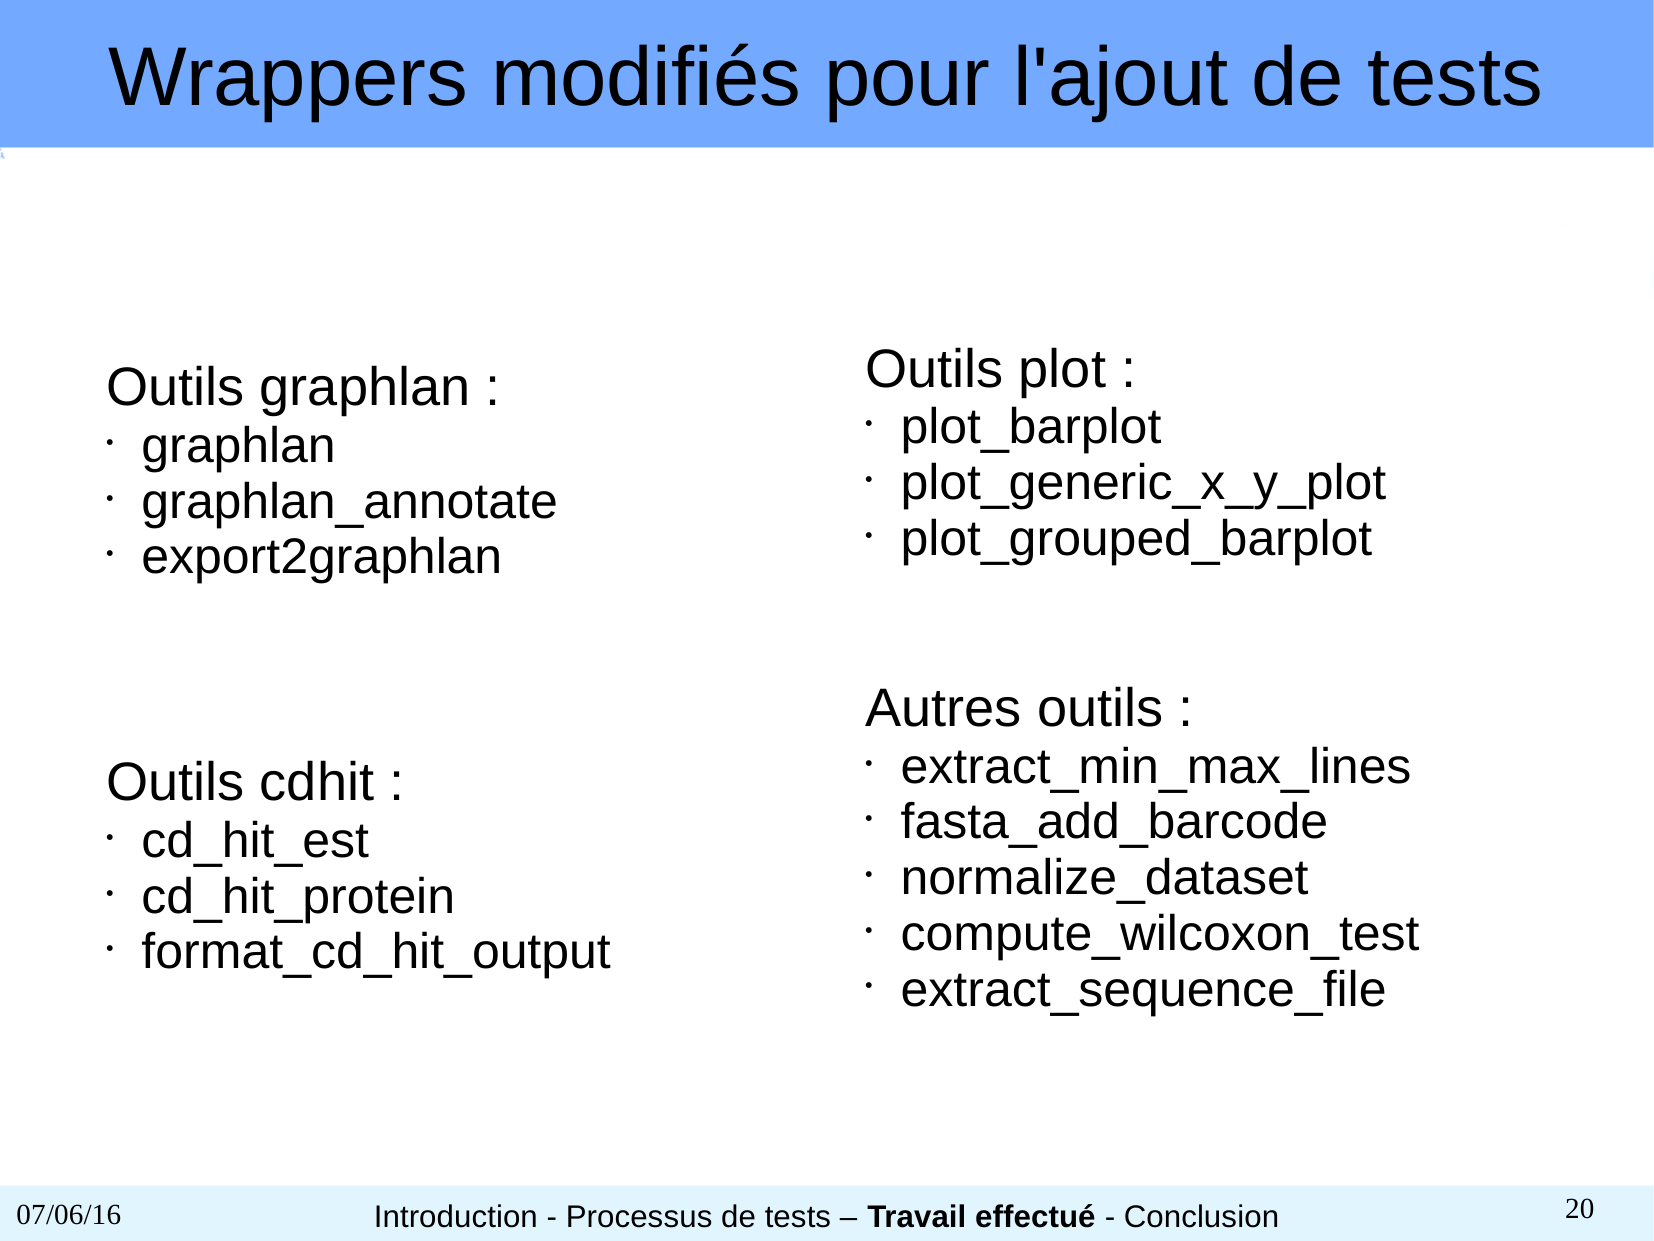

# Wrappers modifiés pour l'ajout de tests
Outils plot :
plot_barplot
plot_generic_x_y_plot
plot_grouped_barplot
Autres outils :
extract_min_max_lines
fasta_add_barcode
normalize_dataset
compute_wilcoxon_test
extract_sequence_file
Outils graphlan :
graphlan
graphlan_annotate
export2graphlan
Outils cdhit :
cd_hit_est
cd_hit_protein
format_cd_hit_output